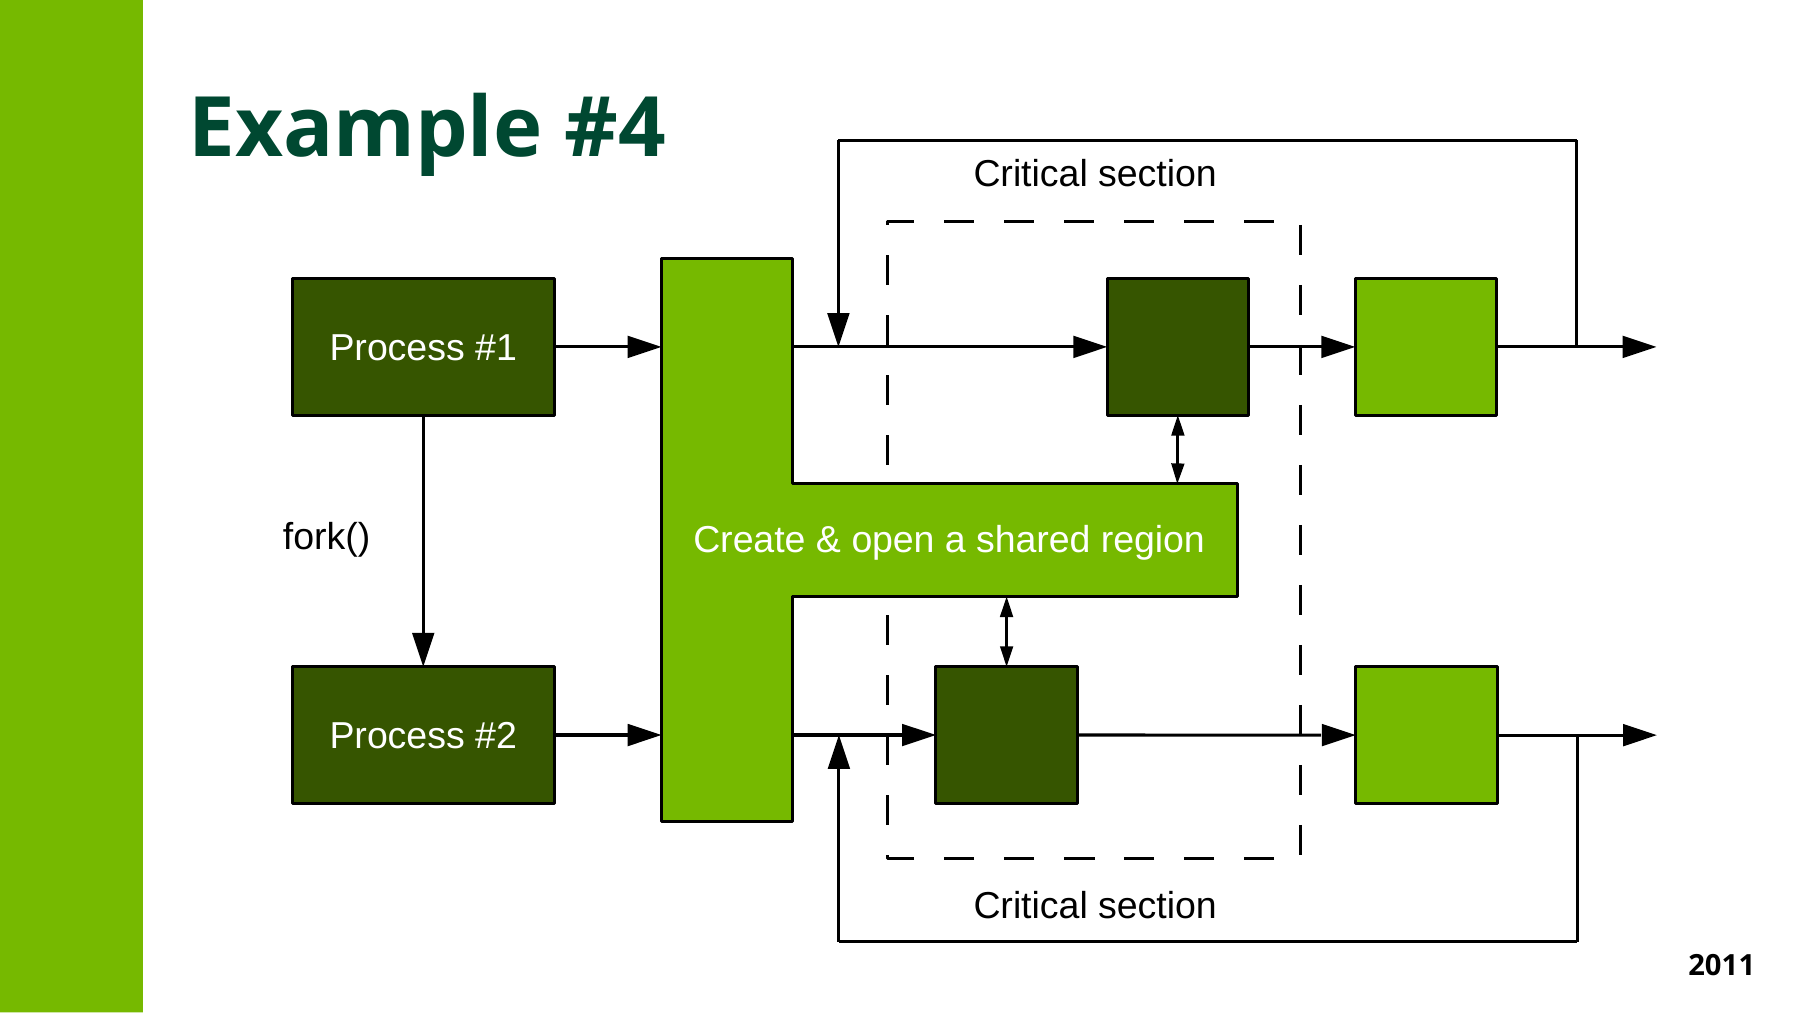

# Example #4
Critical section
Create & open a shared region
Process #1
fork()
Process #2
Critical section